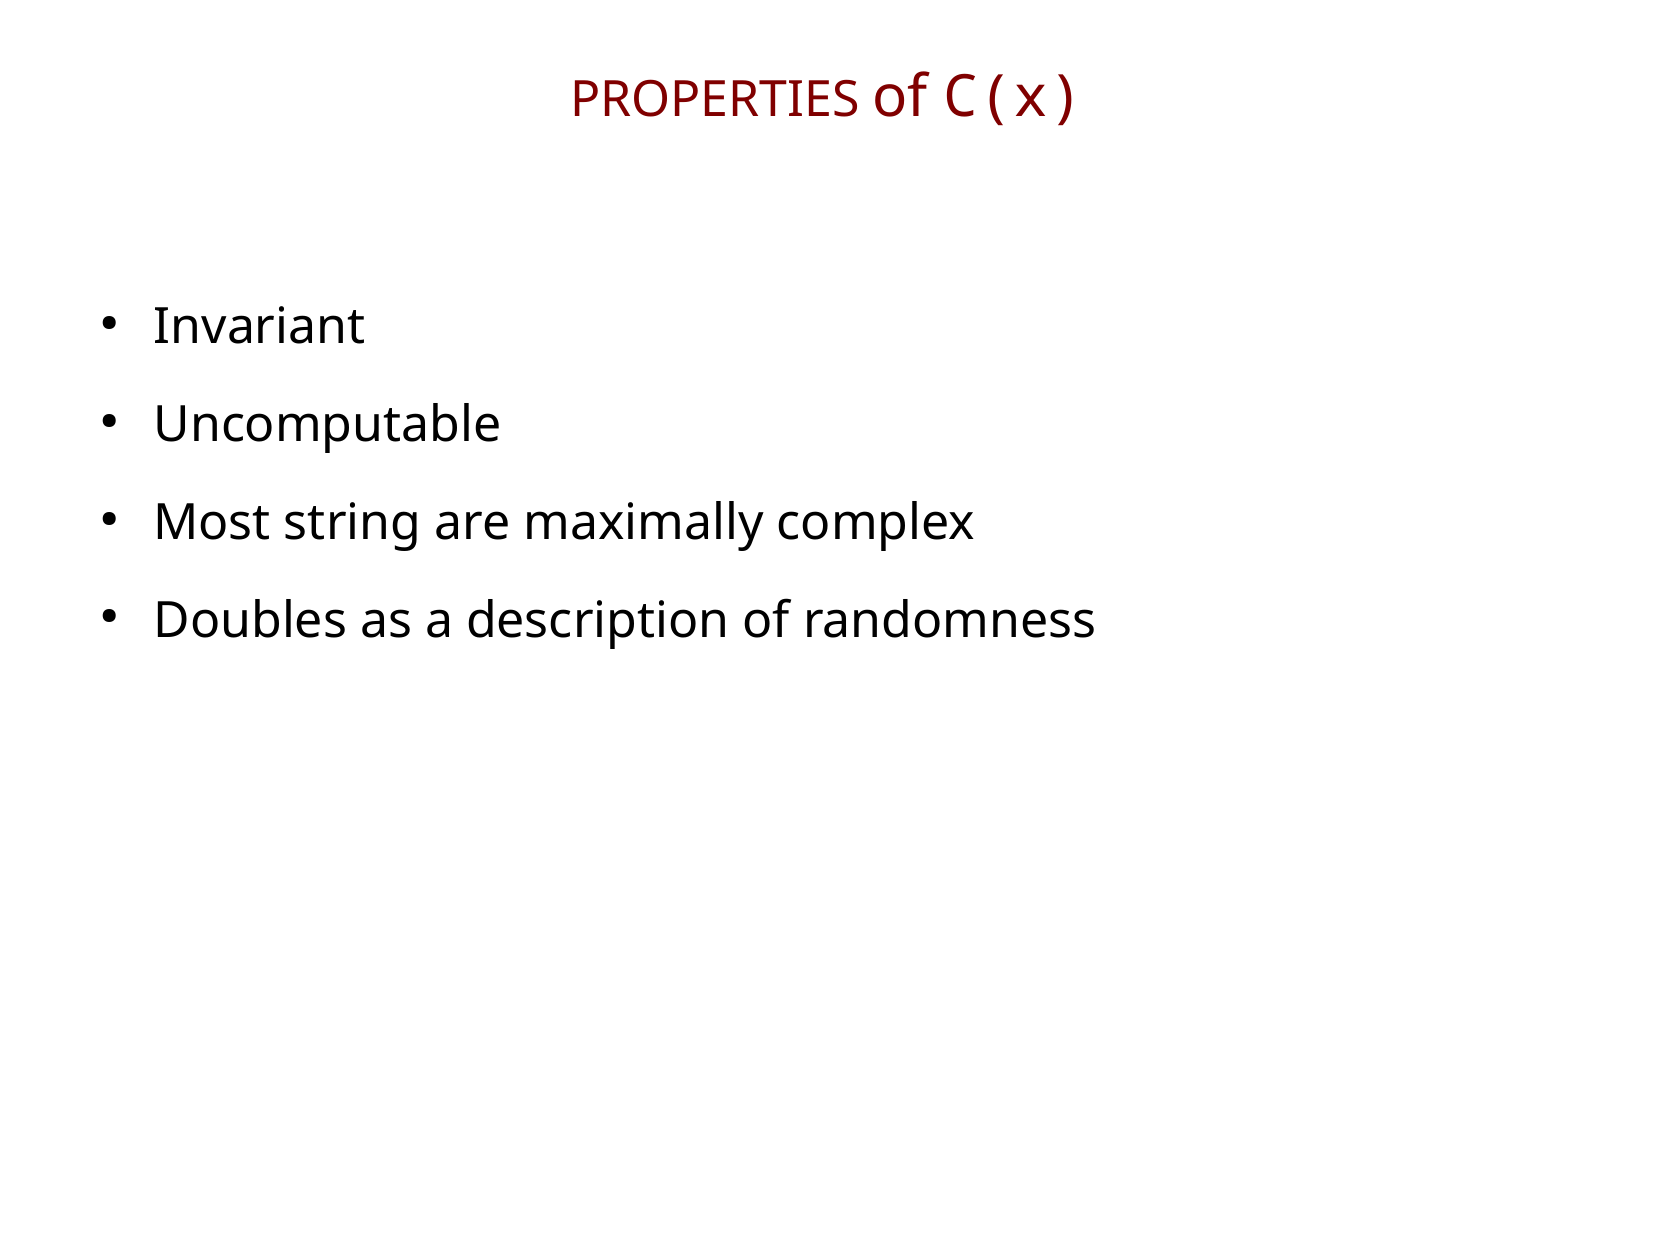

# PROPERTIES of C(x)
Invariant
Uncomputable
Most string are maximally complex
Doubles as a description of randomness